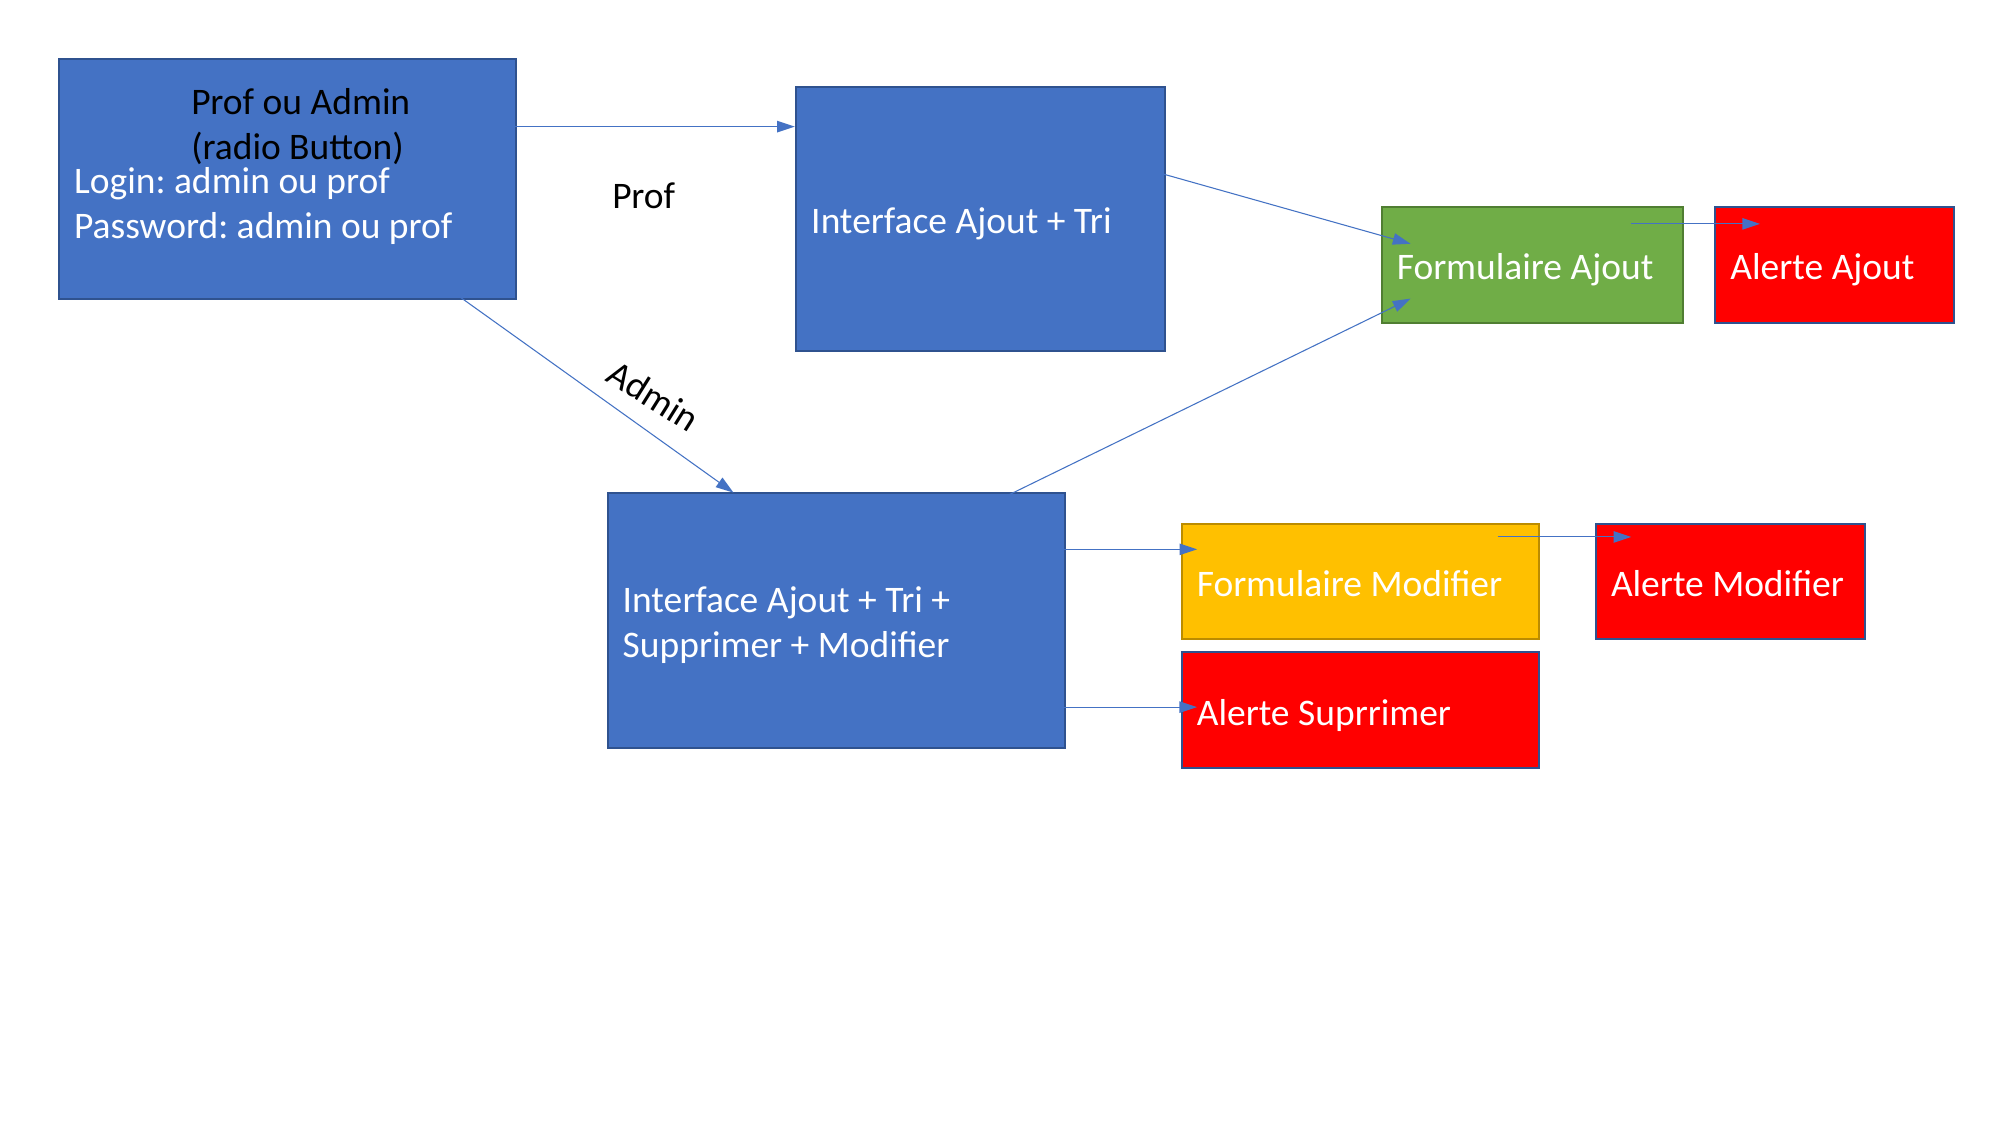

Login: admin ou prof
Password: admin ou prof
Prof ou Admin (radio Button)
Interface Ajout + Tri
Prof
Formulaire Ajout
Alerte Ajout
Admin
Interface Ajout + Tri + Supprimer + Modifier
Formulaire Modifier
Alerte Modifier
Alerte Suprrimer